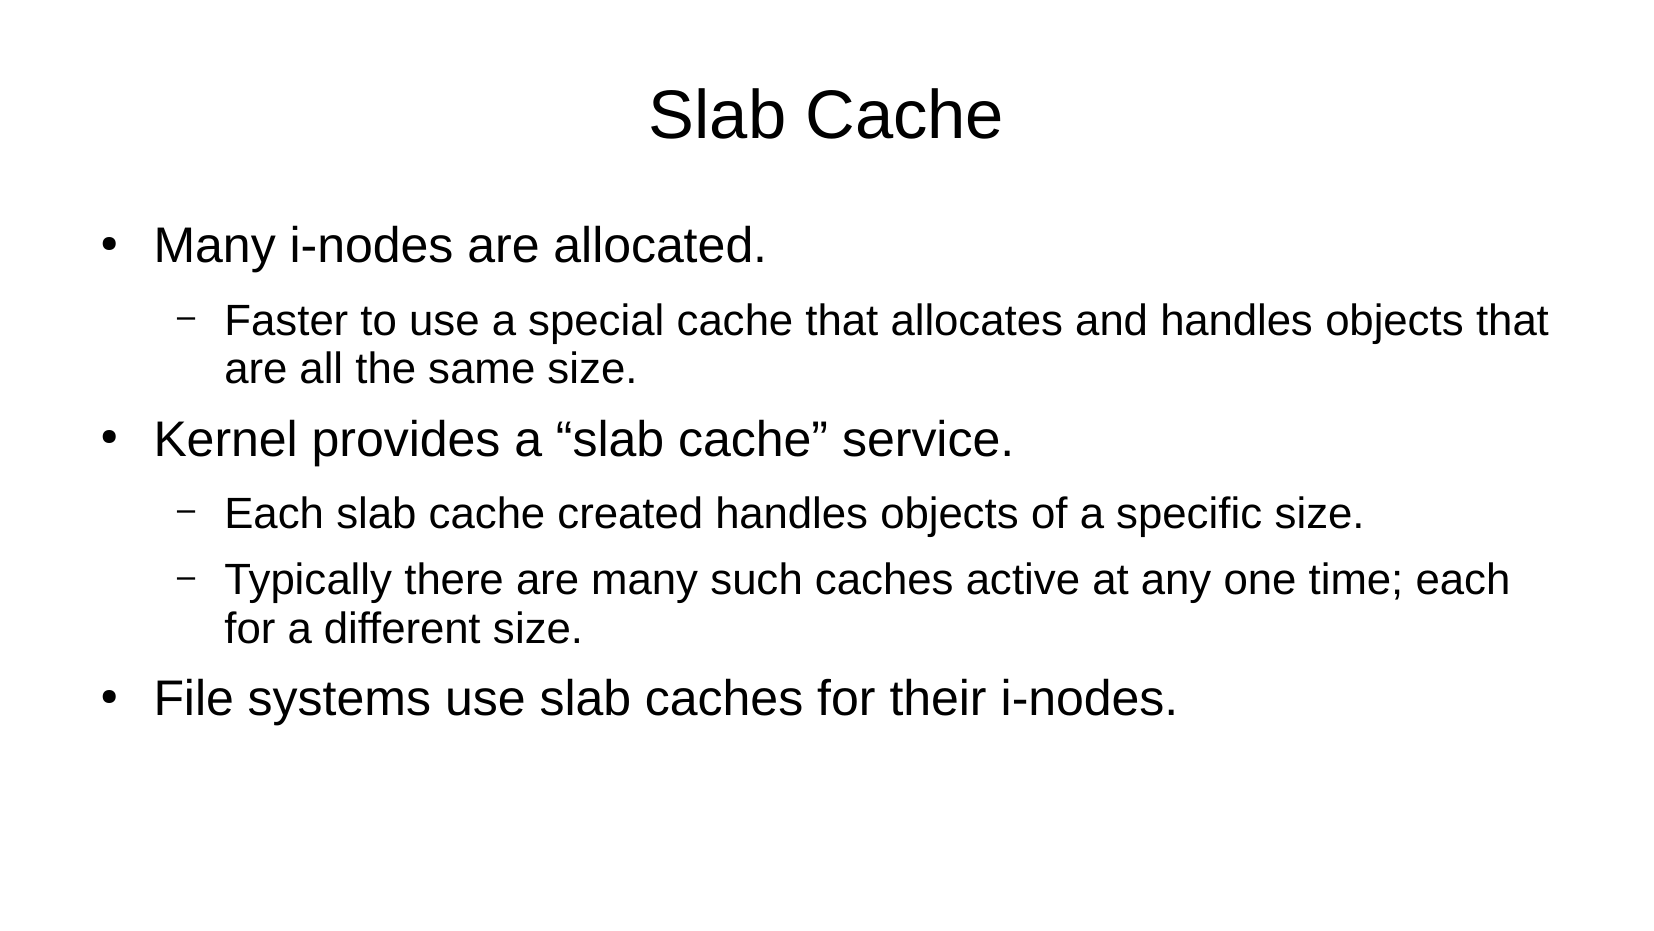

# Slab Cache
Many i-nodes are allocated.
Faster to use a special cache that allocates and handles objects that are all the same size.
Kernel provides a “slab cache” service.
Each slab cache created handles objects of a specific size.
Typically there are many such caches active at any one time; each for a different size.
File systems use slab caches for their i-nodes.